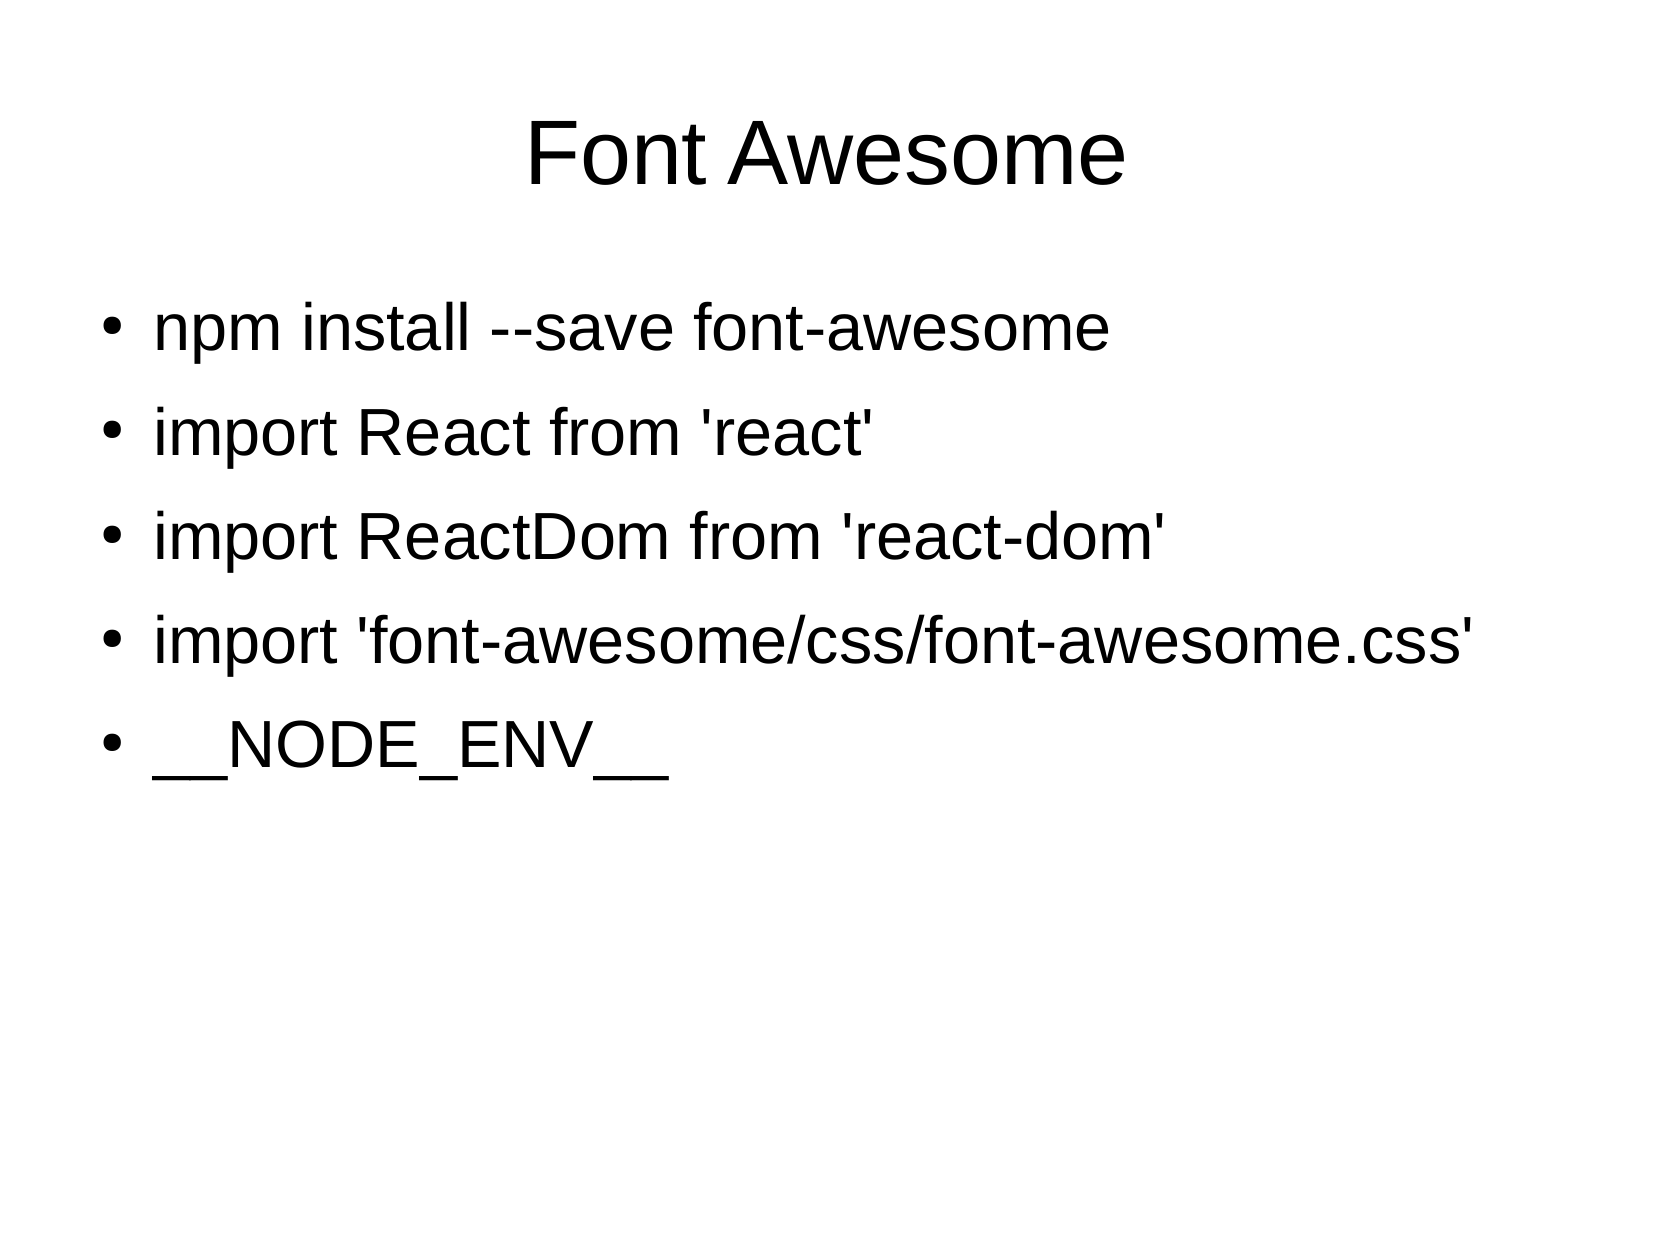

# Font Awesome
npm install --save font-awesome
import React from 'react'
import ReactDom from 'react-dom'
import 'font-awesome/css/font-awesome.css'
__NODE_ENV__